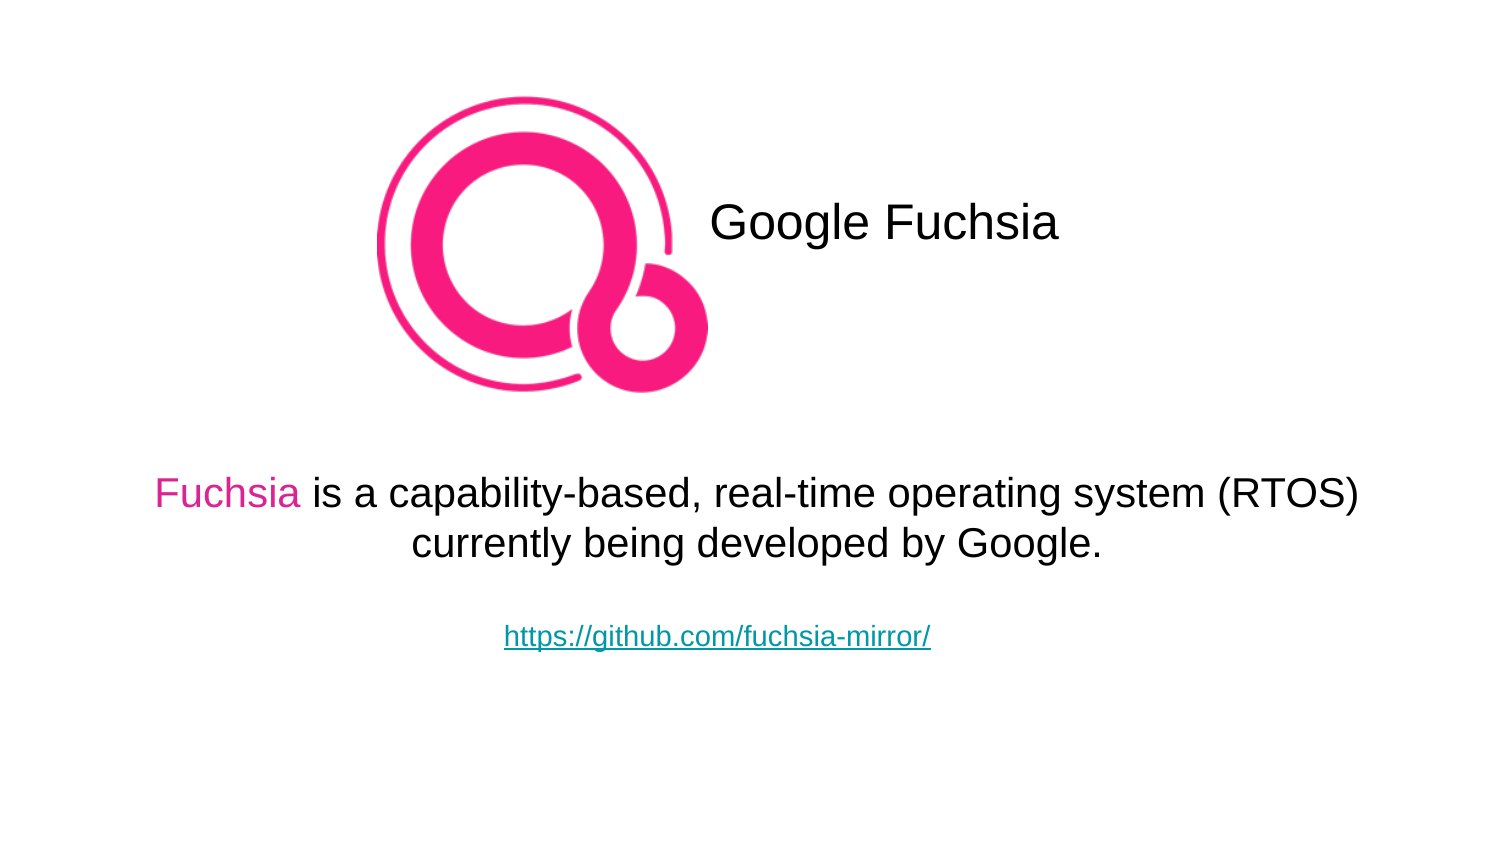

Google Fuchsia
Fuchsia is a capability-based, real-time operating system (RTOS) currently being developed by Google.
https://github.com/fuchsia-mirror/